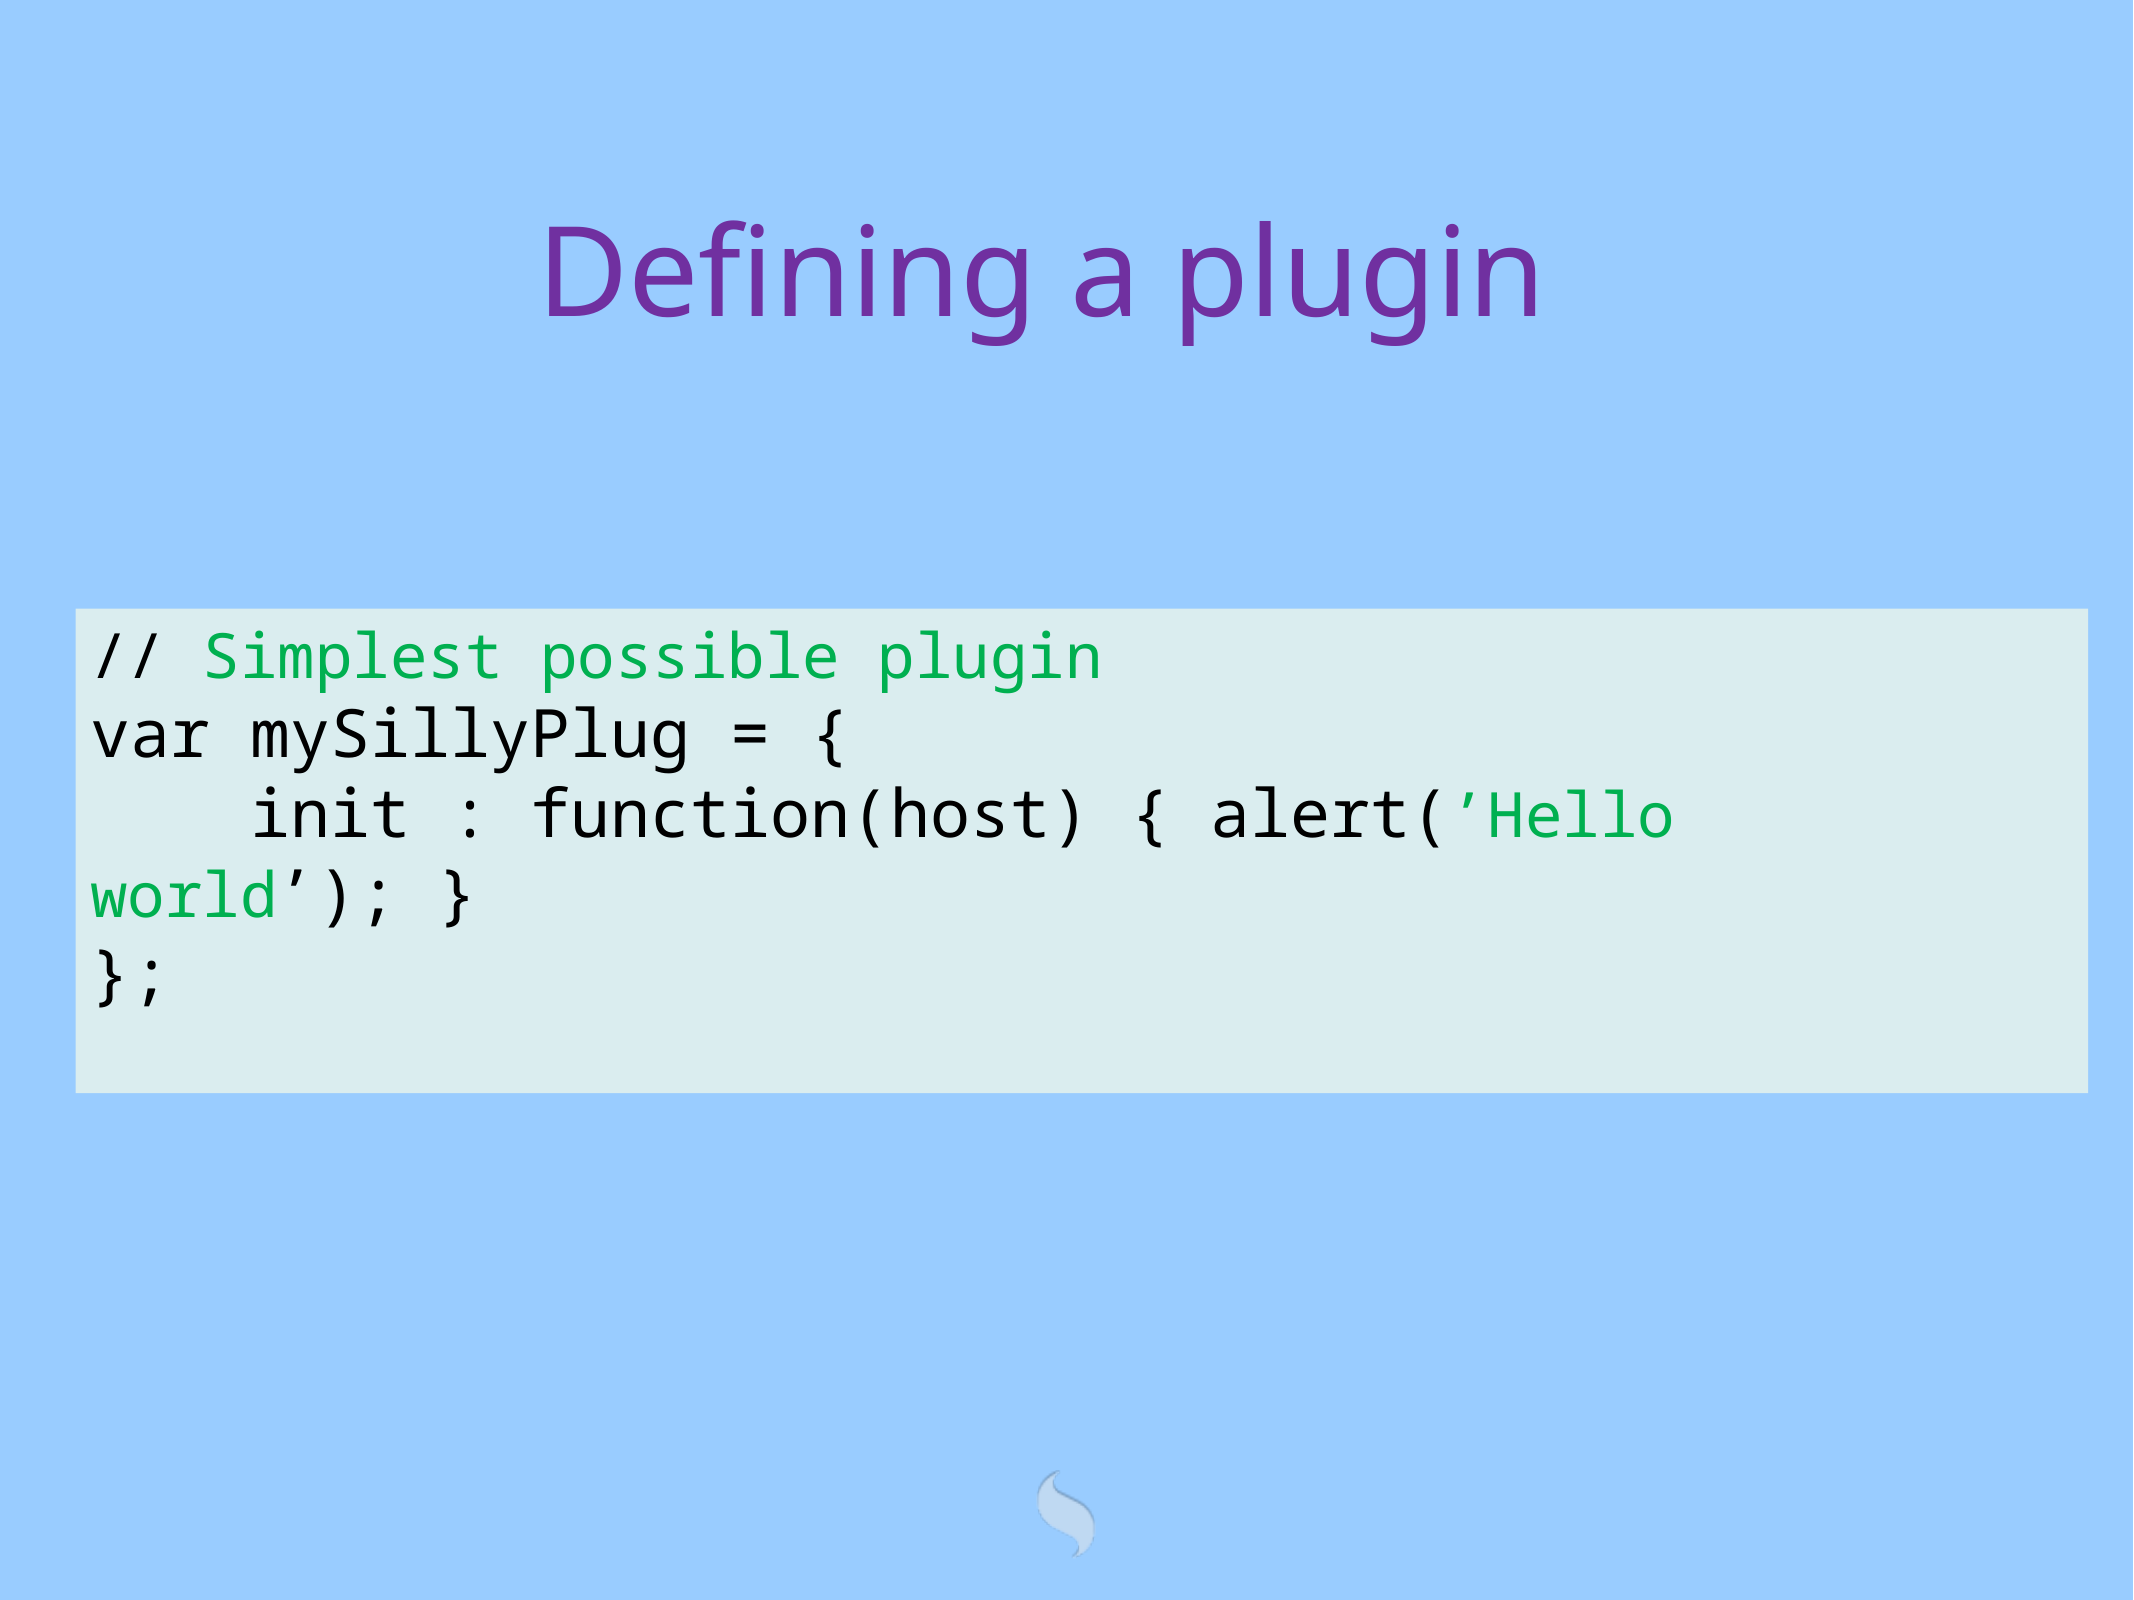

Defining a plugin
// Simplest possible plugin
var mySillyPlug = {
 init : function(host) { alert(’Hello world’); }
};